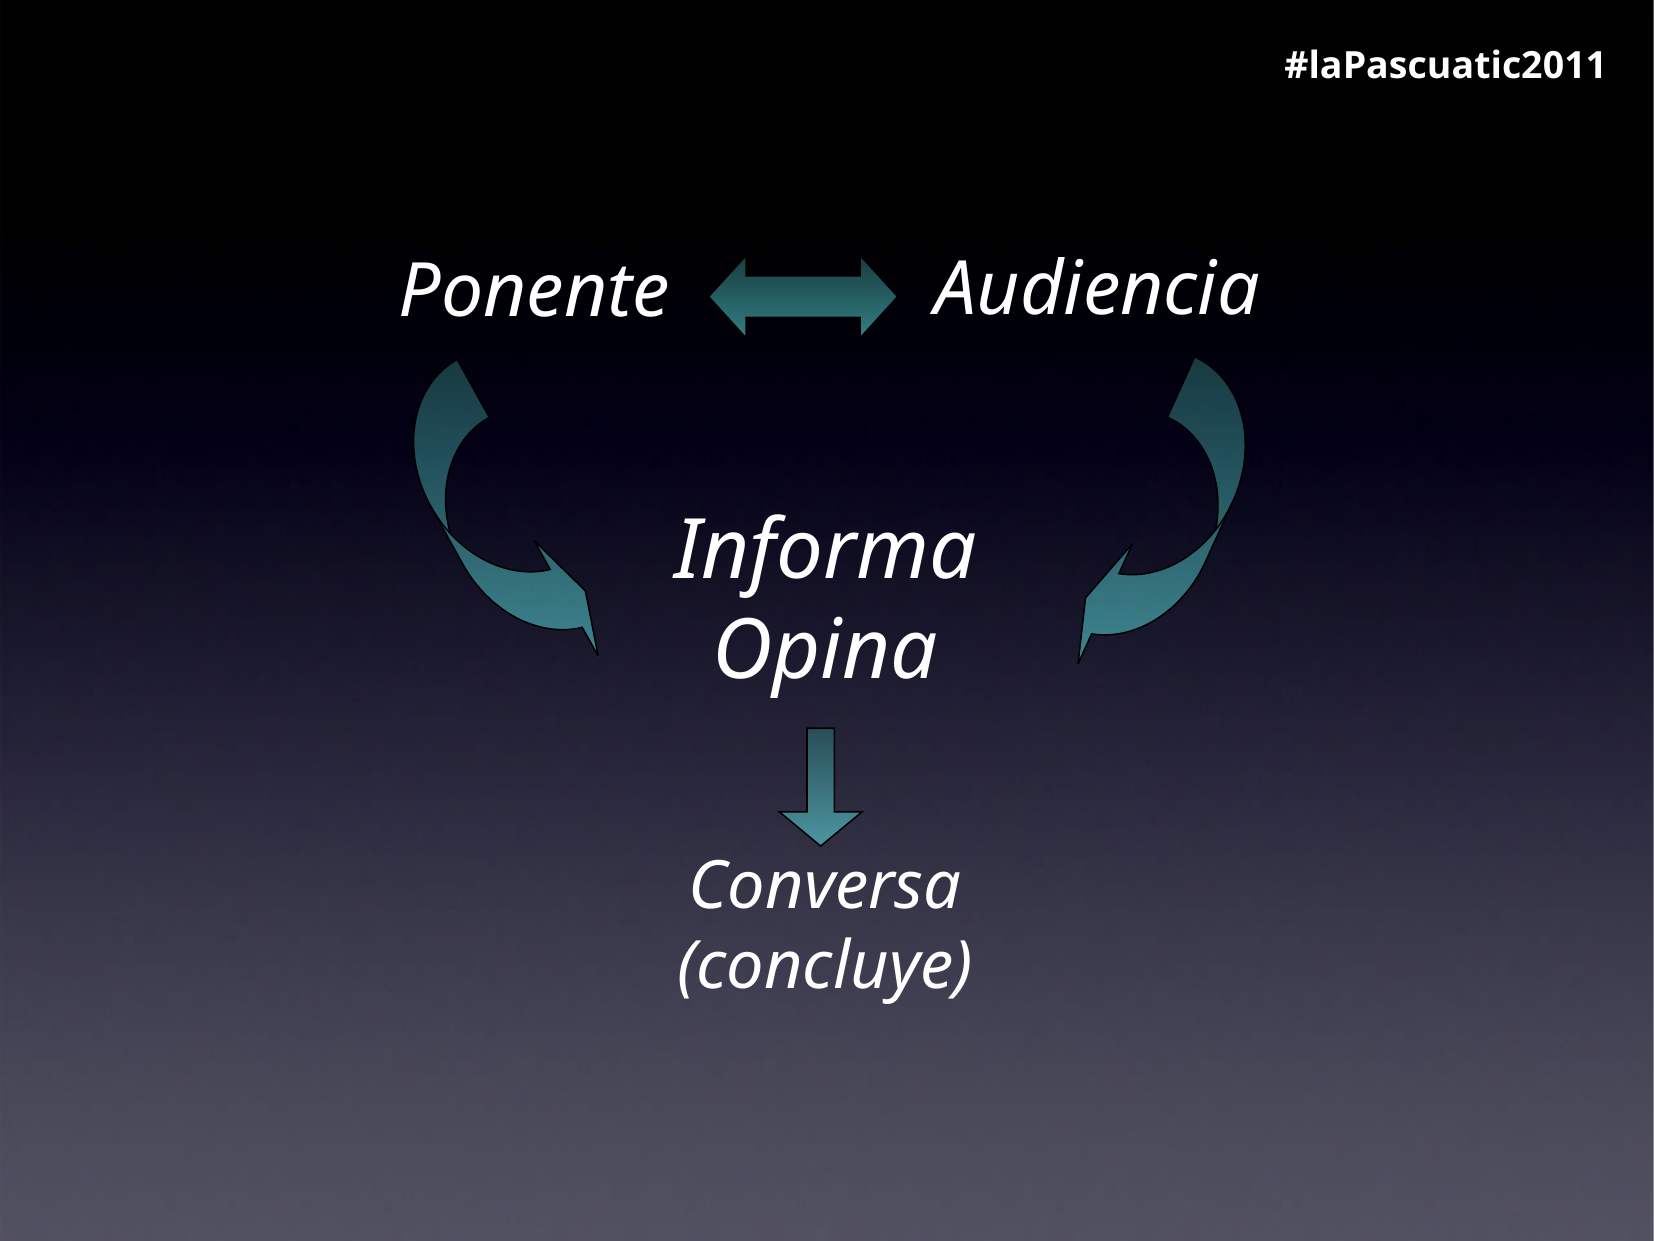

#laPascuatic2011
Audiencia
Ponente
Informa
Opina
Conversa
(concluye)